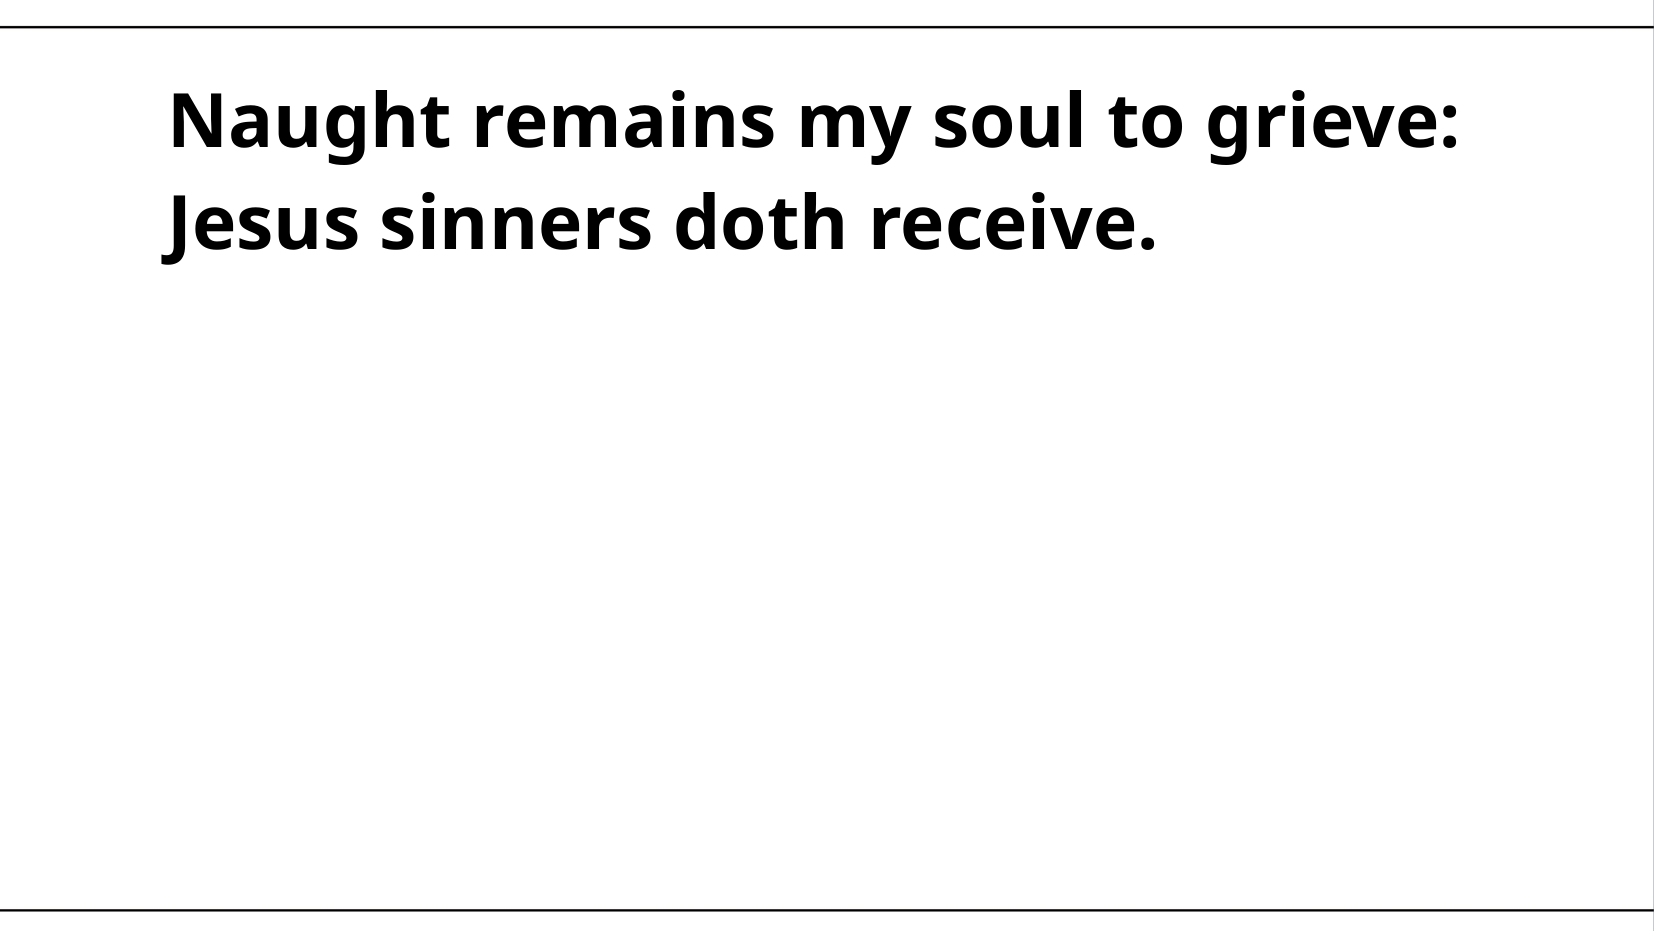

Naught remains my soul to grieve:
 Jesus sinners doth receive.